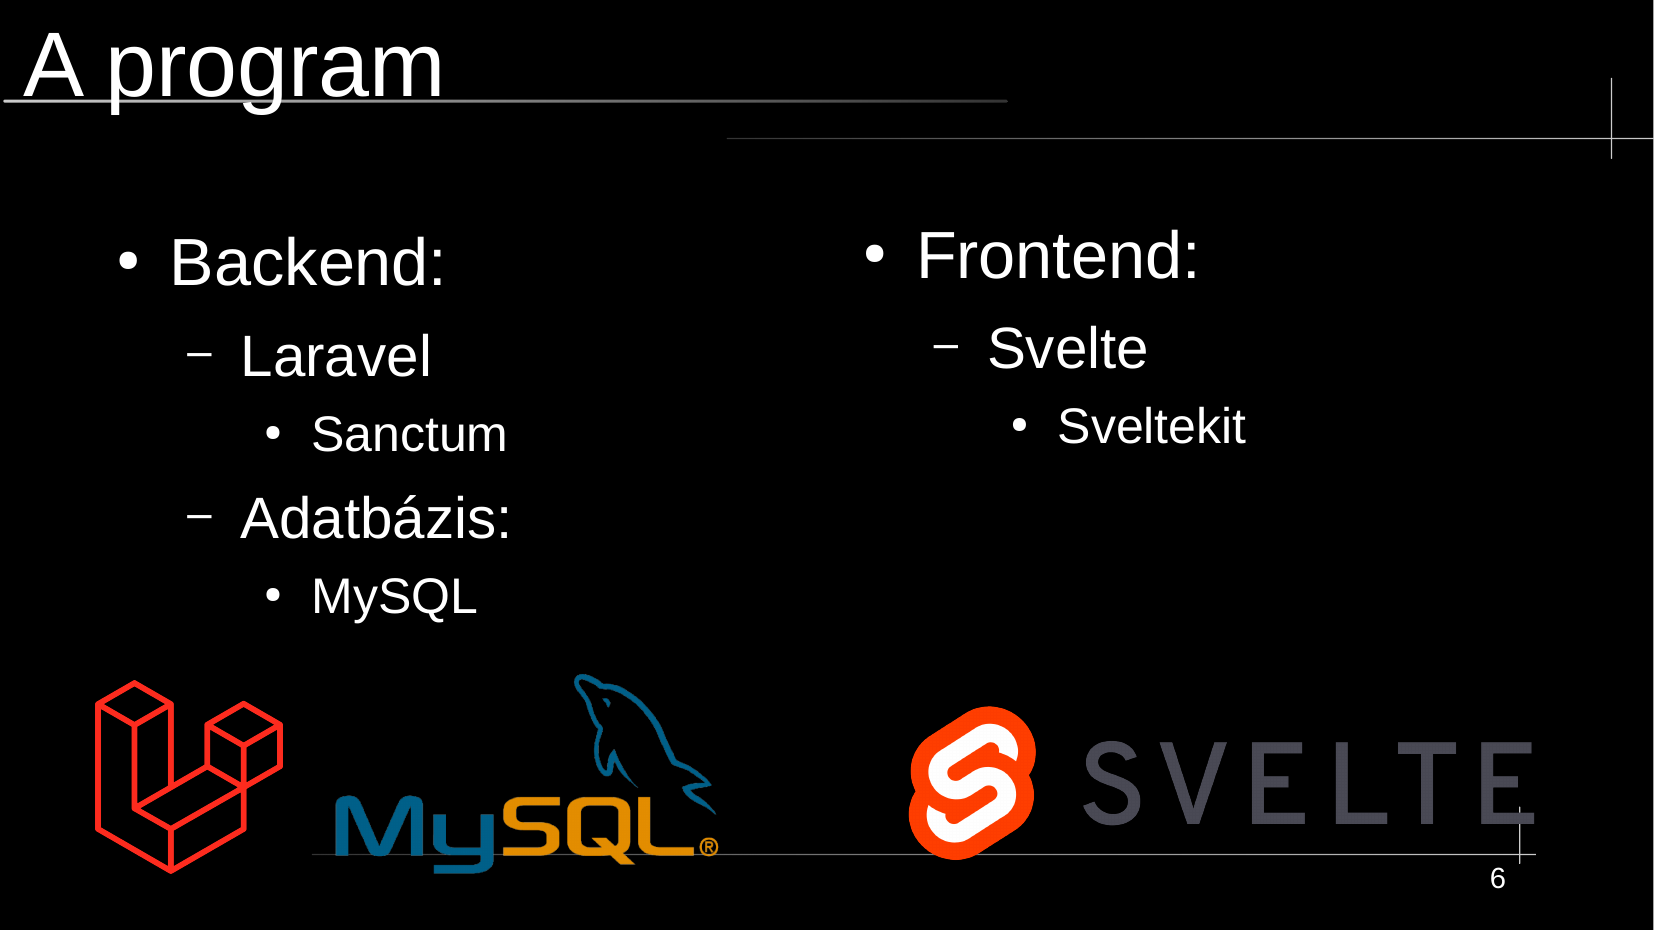

A program
Frontend:
Svelte
Sveltekit
# Backend:
Laravel
Sanctum
Adatbázis:
MySQL
6